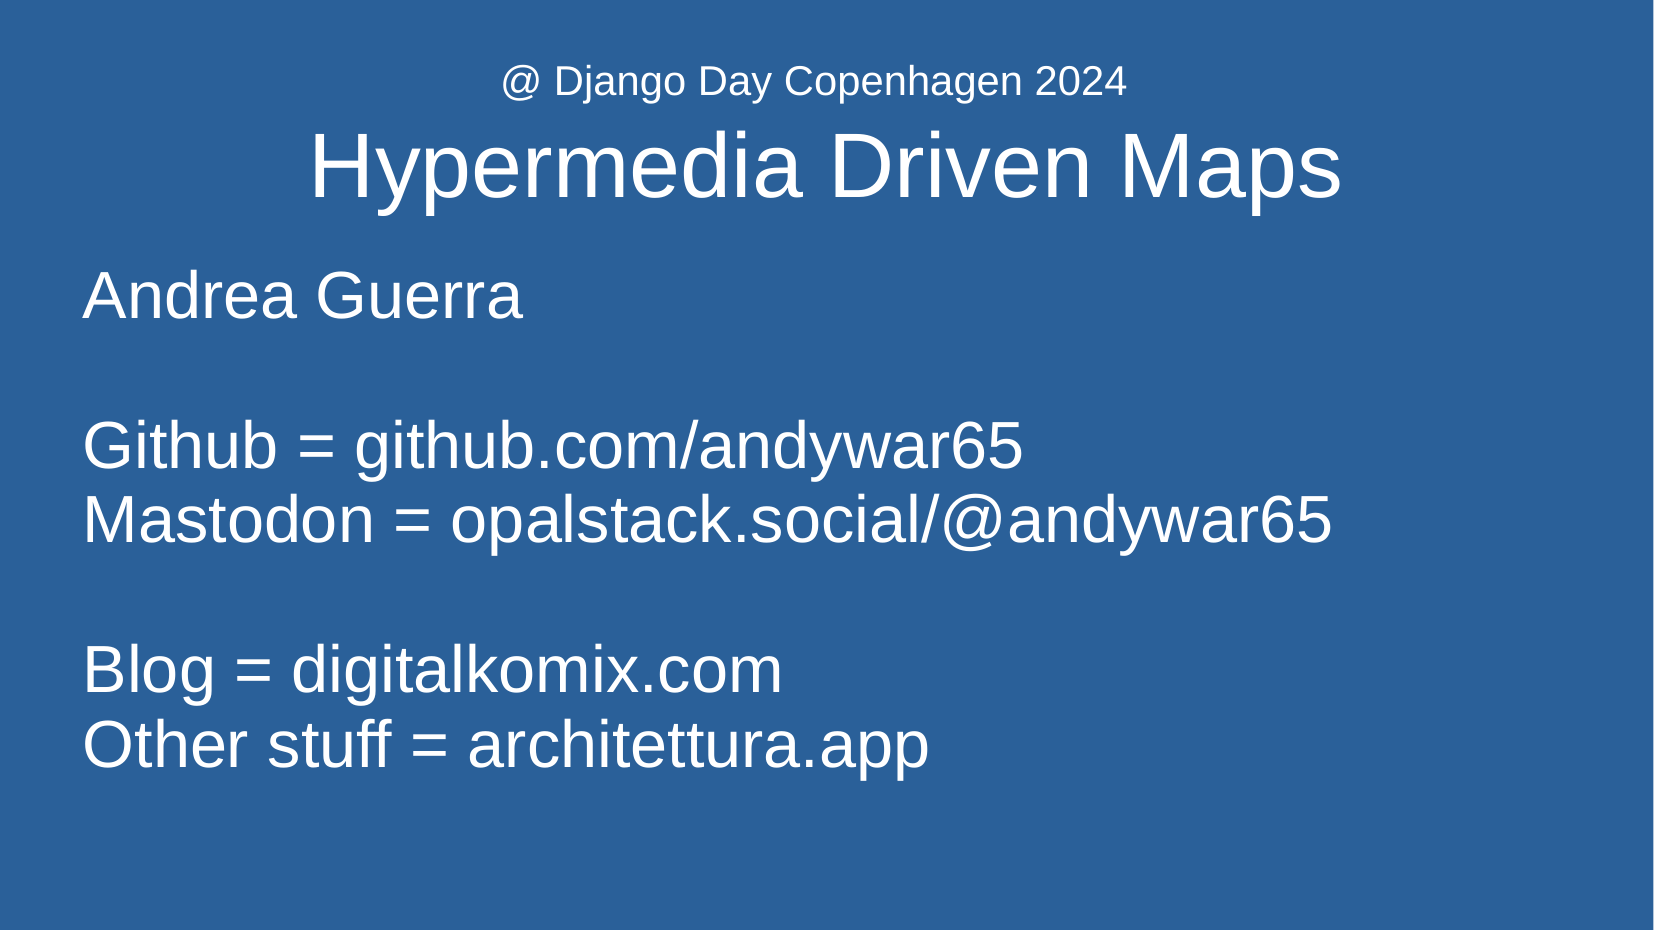

# @ Django Day Copenhagen 2024 Hypermedia Driven Maps
Andrea Guerra
Github = github.com/andywar65
Mastodon = opalstack.social/@andywar65
Blog = digitalkomix.com
Other stuff = architettura.app